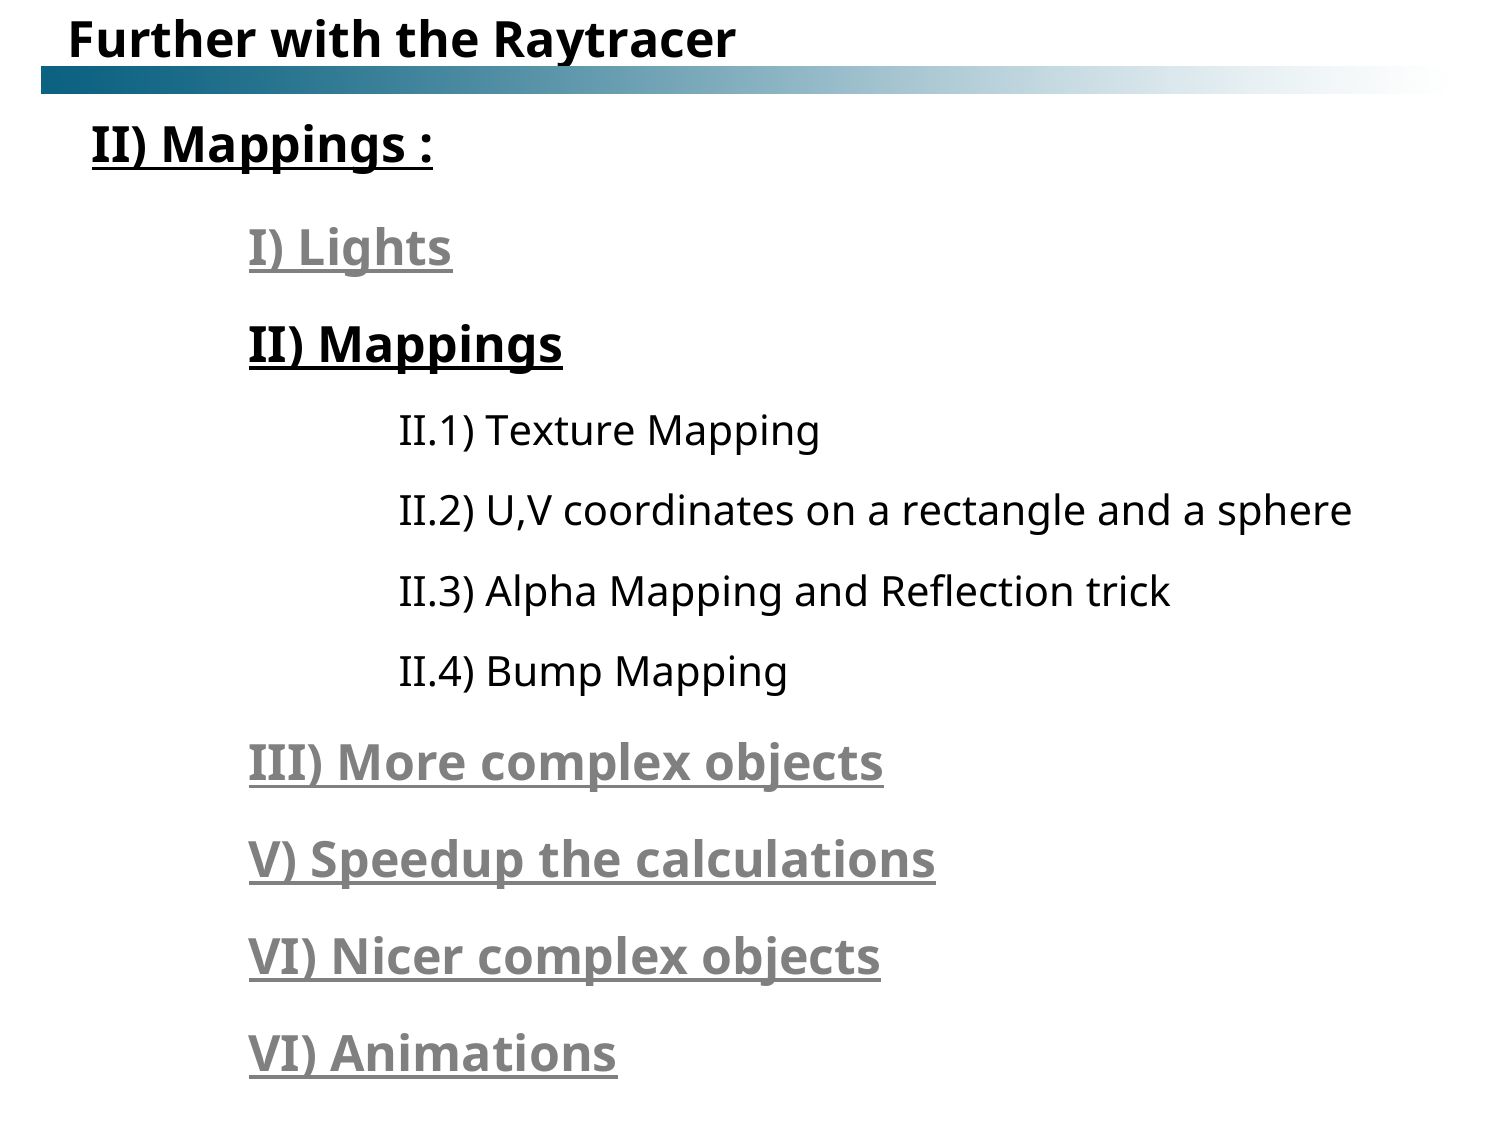

# Further with the Raytracer
II) Mappings :
I) Lights
II) Mappings
	II.1) Texture Mapping
	II.2) U,V coordinates on a rectangle and a sphere
	II.3) Alpha Mapping and Reflection trick
	II.4) Bump Mapping
III) More complex objects
V) Speedup the calculations
VI) Nicer complex objects
VI) Animations
VII) A word on the GUI, scene definitions and bugs